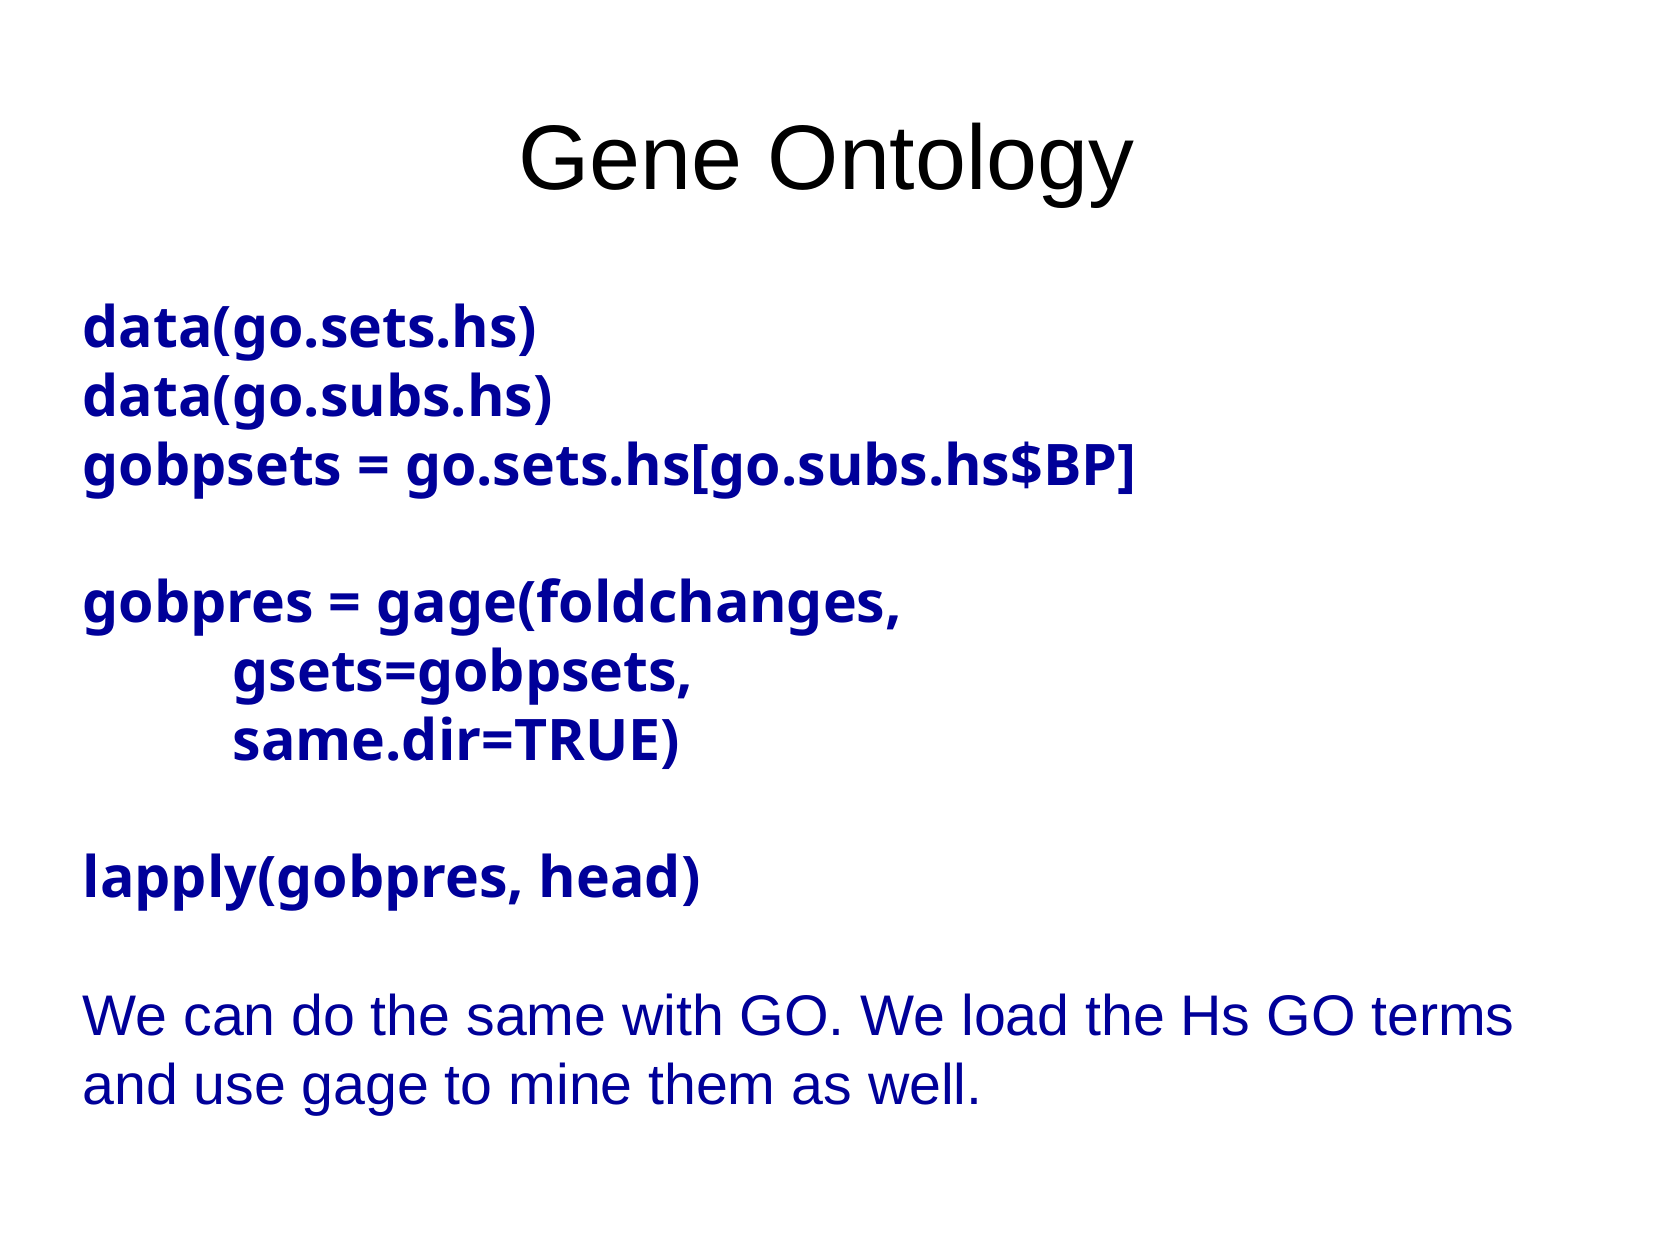

Gene Ontology
data(go.sets.hs)
data(go.subs.hs)
gobpsets = go.sets.hs[go.subs.hs$BP]
gobpres = gage(foldchanges,
 gsets=gobpsets,
 same.dir=TRUE)
lapply(gobpres, head)
We can do the same with GO. We load the Hs GO terms and use gage to mine them as well.